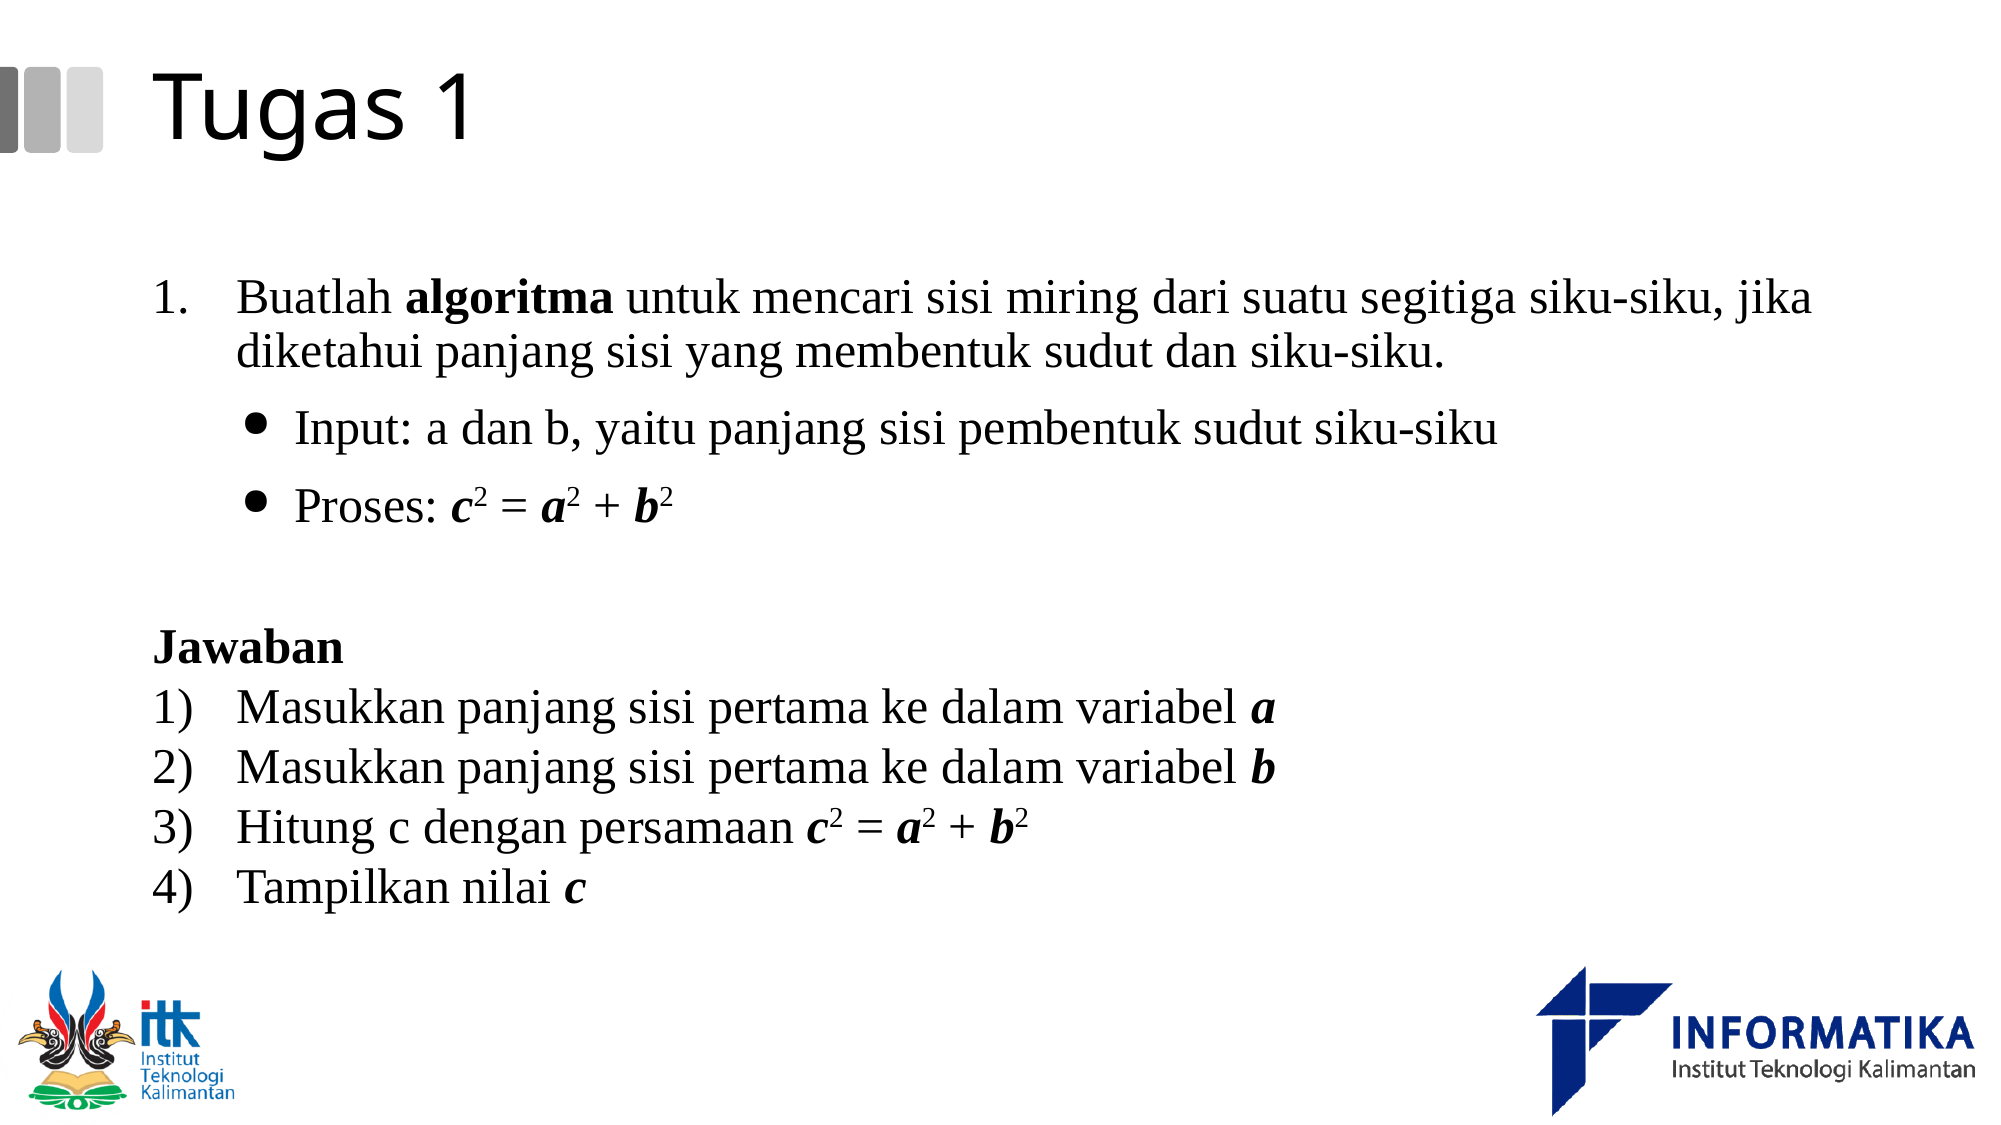

# Tugas 1
Buatlah algoritma untuk mencari sisi miring dari suatu segitiga siku-siku, jika diketahui panjang sisi yang membentuk sudut dan siku-siku.
Input: a dan b, yaitu panjang sisi pembentuk sudut siku-siku
Proses: c2 = a2 + b2
Jawaban
Masukkan panjang sisi pertama ke dalam variabel a
Masukkan panjang sisi pertama ke dalam variabel b
Hitung c dengan persamaan c2 = a2 + b2
Tampilkan nilai c